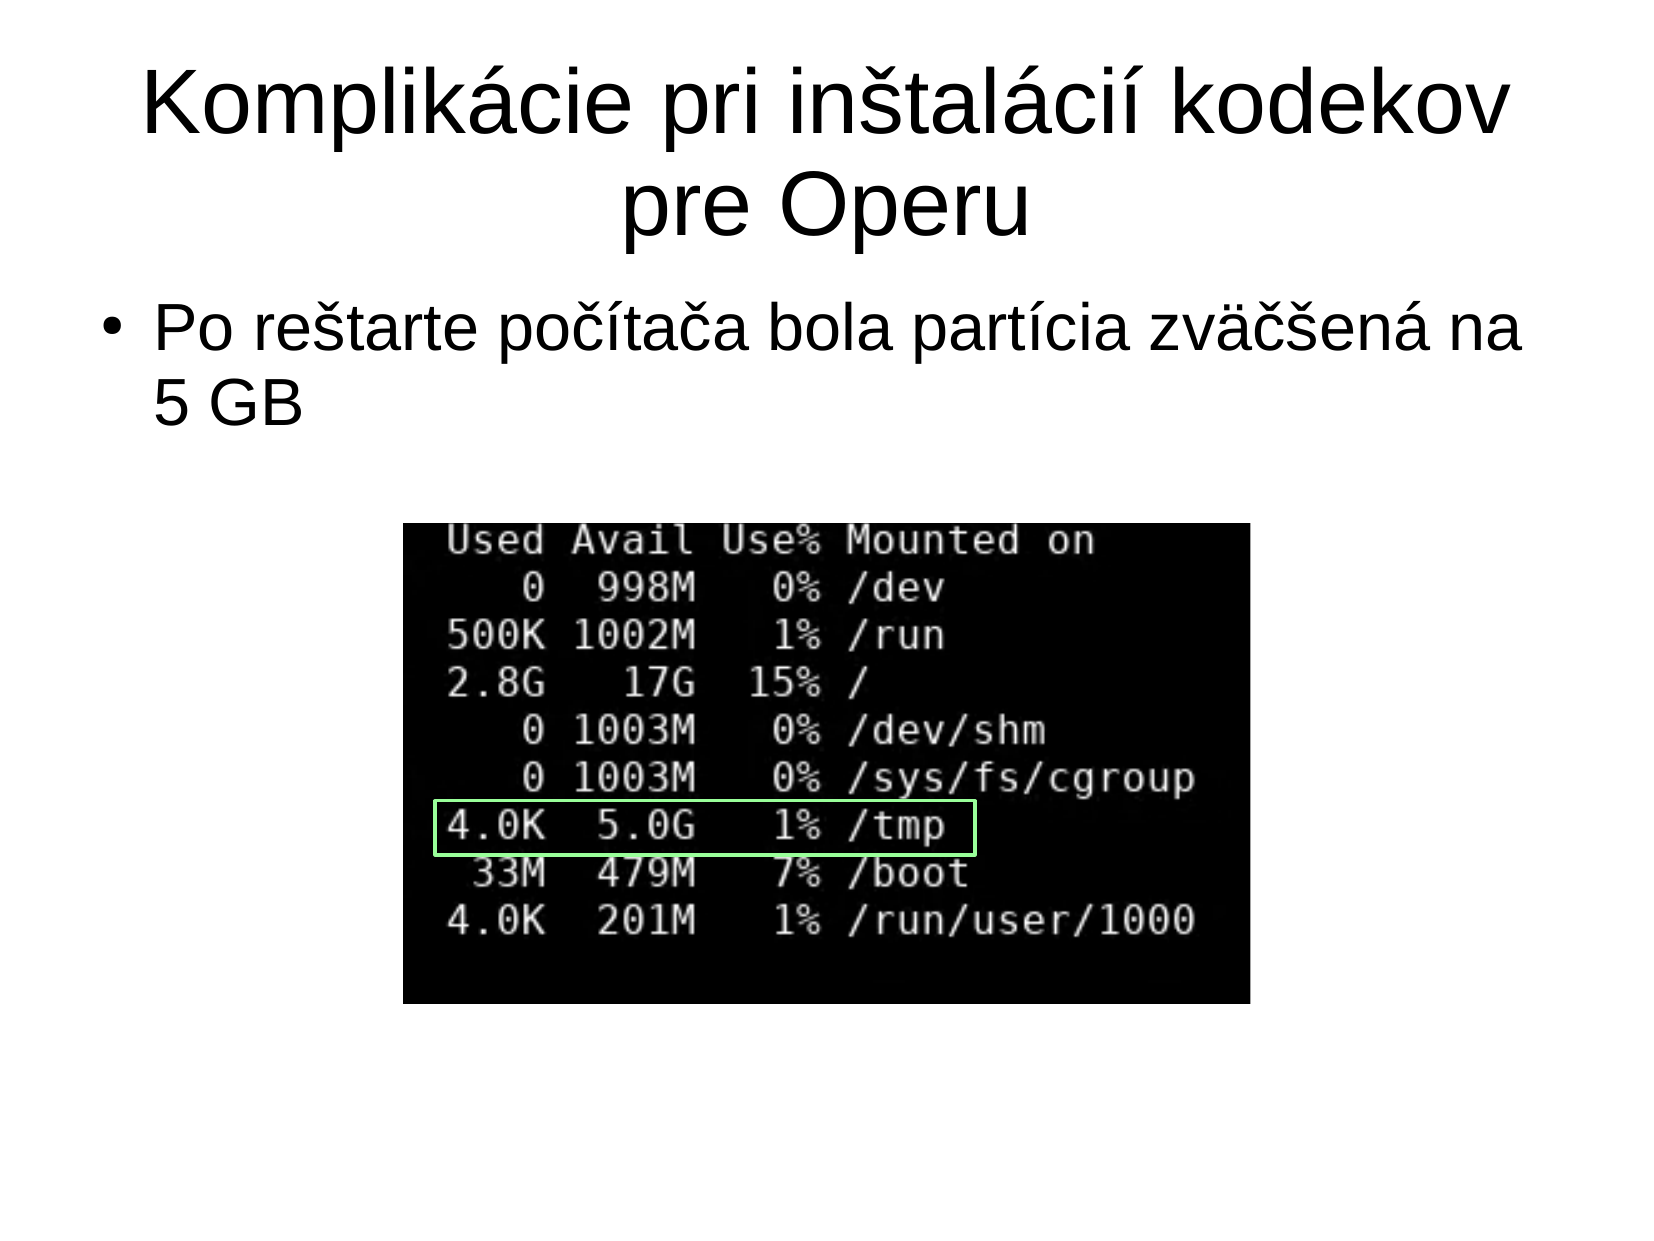

# Komplikácie pri inštalácií kodekov pre Operu
Po reštarte počítača bola partícia zväčšená na 5 GB